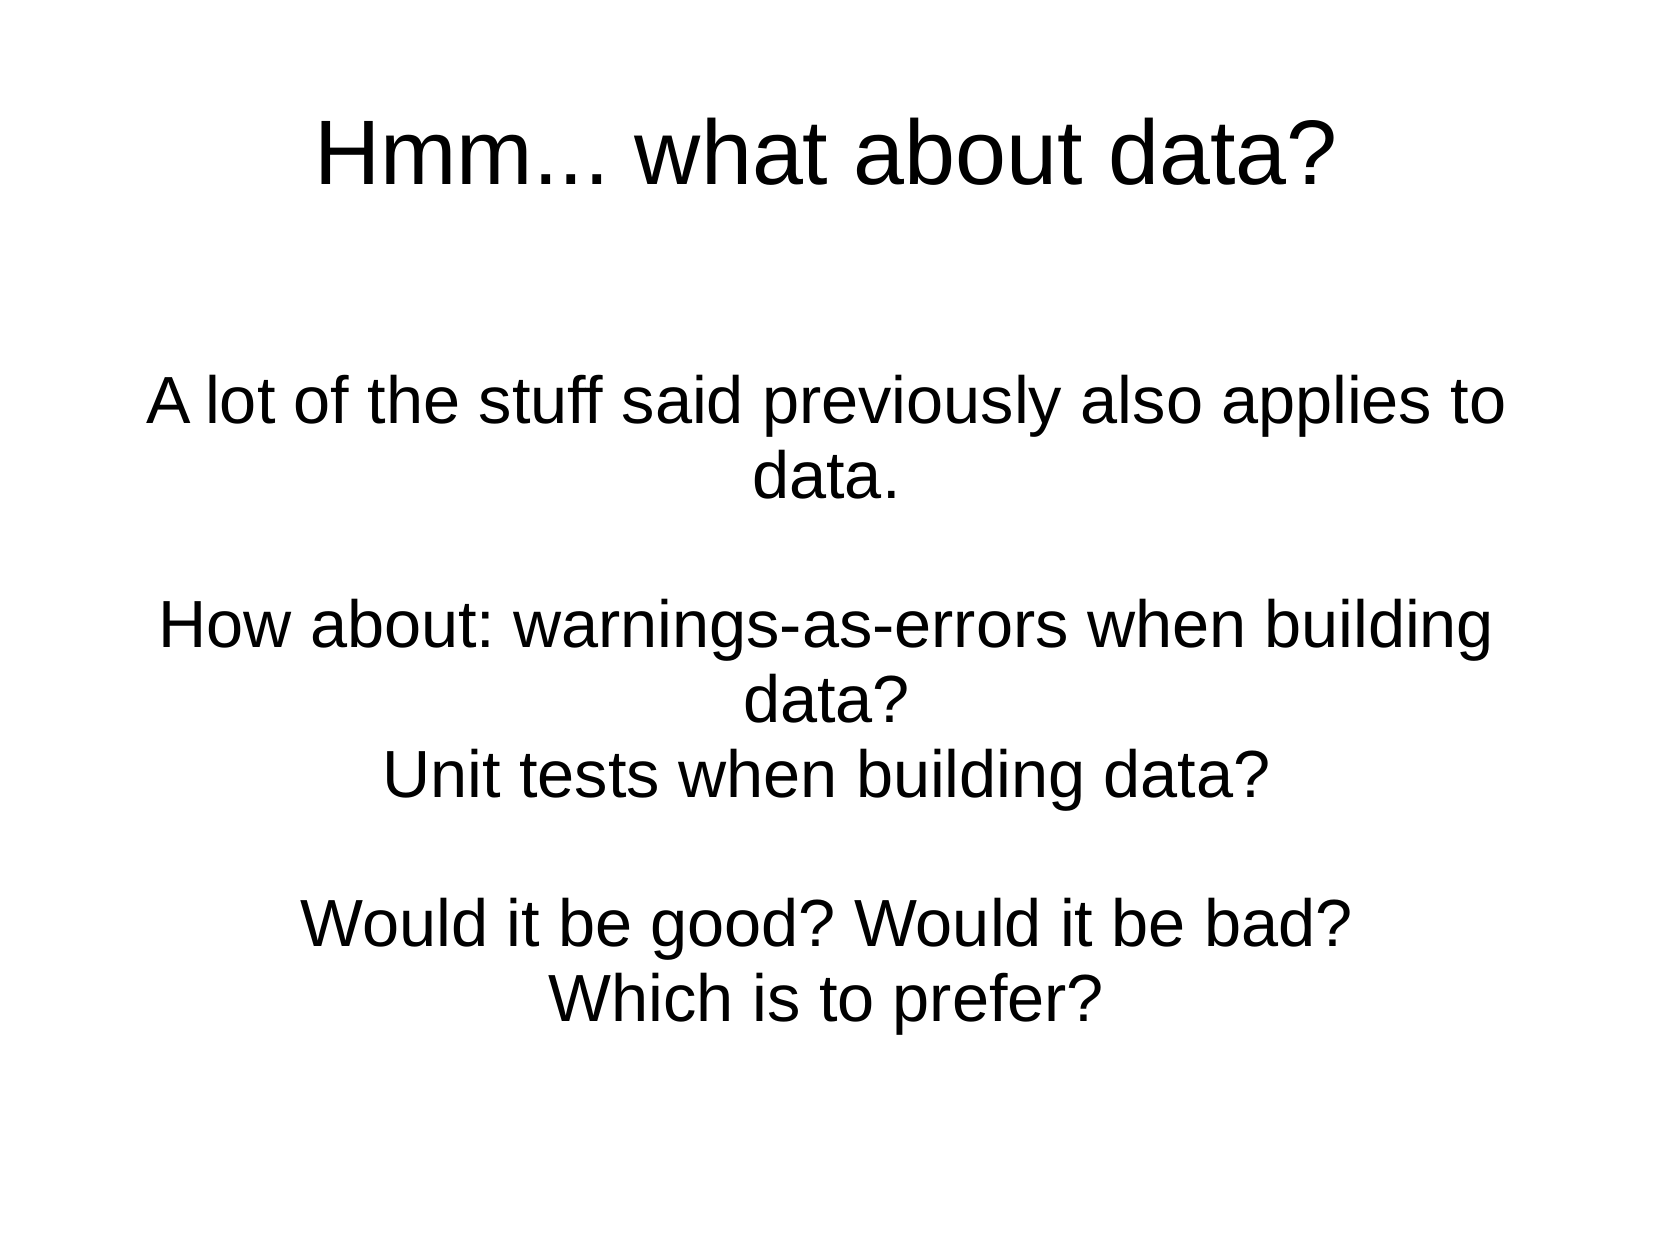

# Hmm... what about data?
A lot of the stuff said previously also applies to data.
How about: warnings-as-errors when building data?
Unit tests when building data?
Would it be good? Would it be bad?
Which is to prefer?